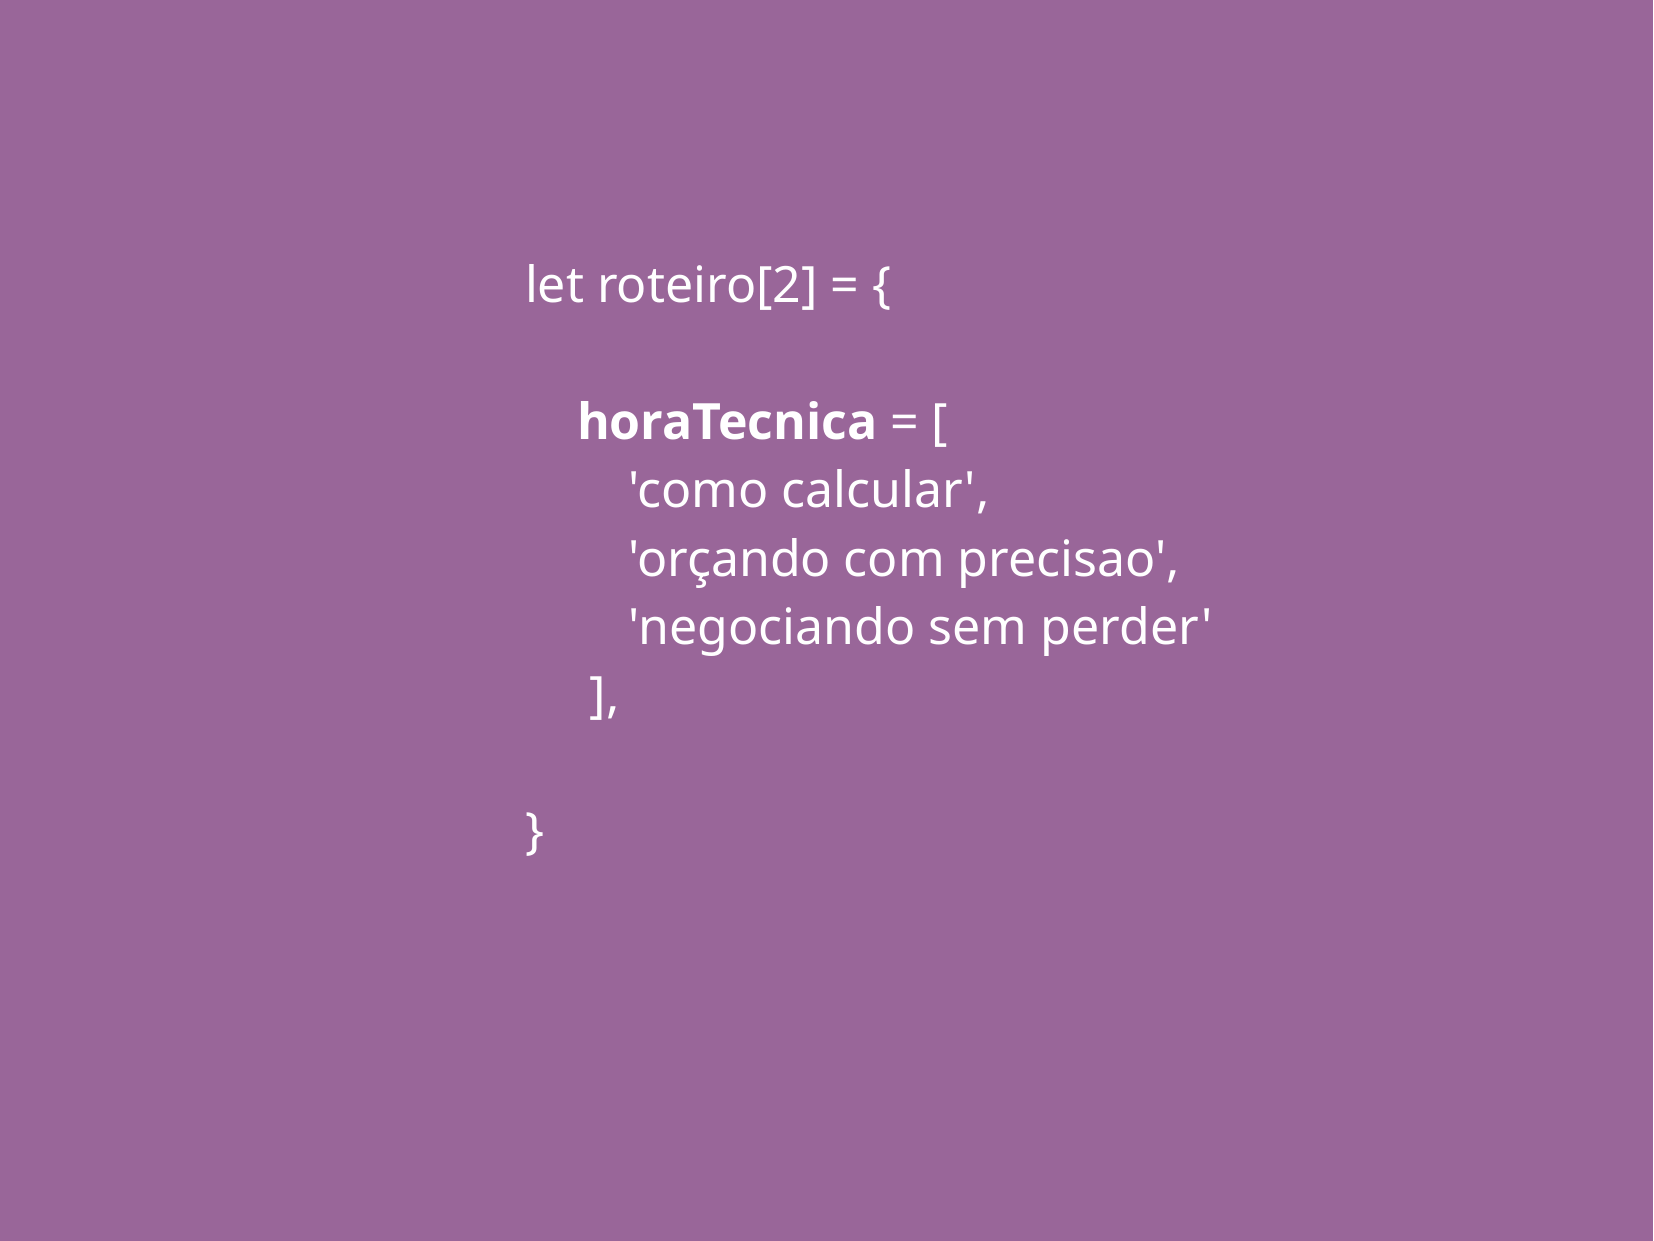

let roteiro[2] = {
 horaTecnica = [
 'como calcular',
 'orçando com precisao',
 'negociando sem perder'
 ],
}